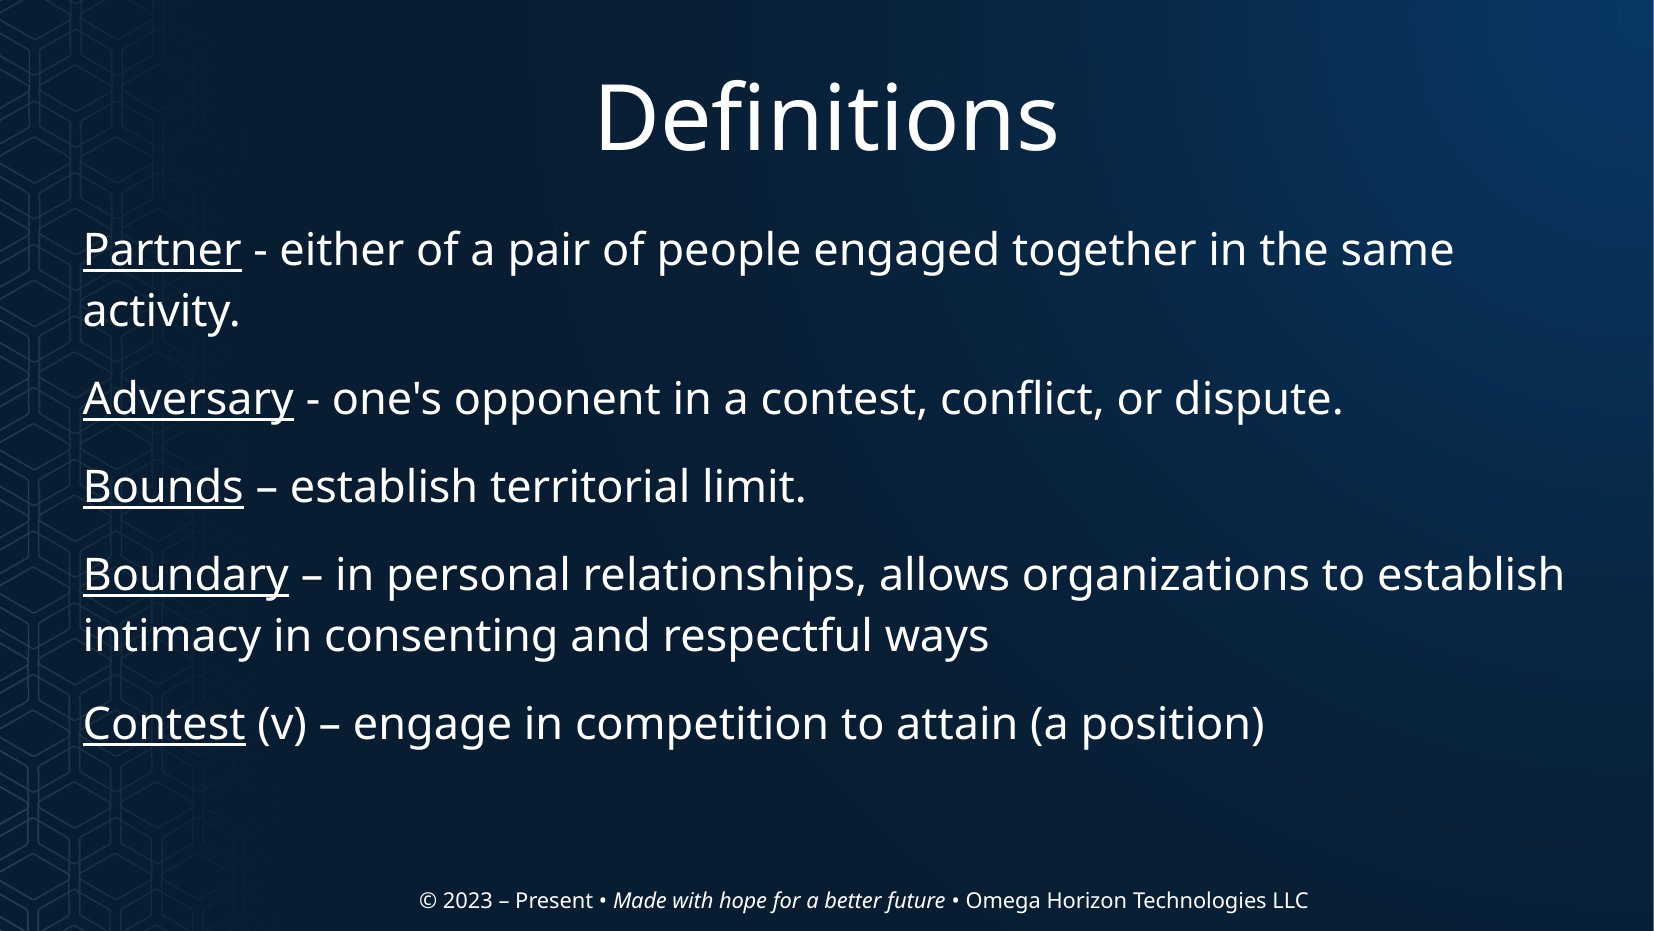

# Definitions
Partner - either of a pair of people engaged together in the same activity.
Adversary - one's opponent in a contest, conflict, or dispute.
Bounds – establish territorial limit.
Boundary – in personal relationships, allows organizations to establish intimacy in consenting and respectful ways
Contest (v) – engage in competition to attain (a position)